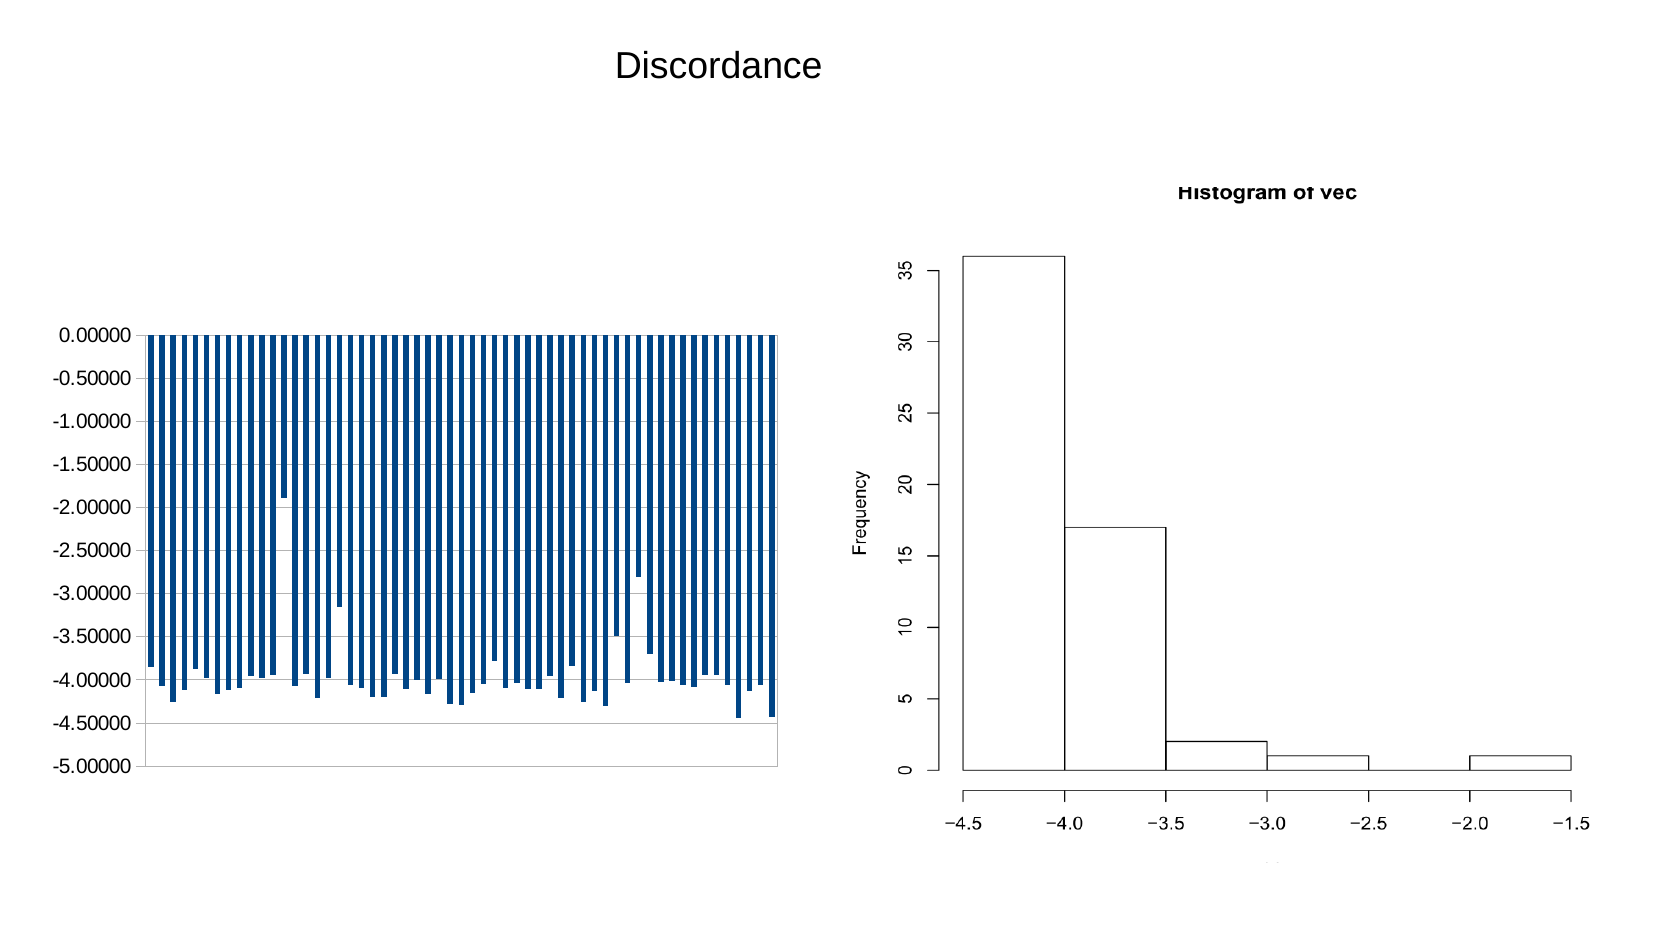

Discordance
### Chart
| Category | Discordance |
|---|---|
| A1024310/A2008754 | -3.85172973894917 |
| A2008858/A1024264 | -4.07345522728337 |
| A2008854/A1024056 | -4.24989069820624 |
| A1024284/A2008881 | -4.11242078528365 |
| A1024060/A2008871 | -3.87452523795664 |
| A1024035/A2008841 | -3.98229073217446 |
| A1024058/A2008798 | -4.15842618602829 |
| A1024274/A2008794 | -4.11234359389387 |
| A1033778/A2008842 | -4.08949289689686 |
| A2008757/A1024301 | -3.95567059189141 |
| A2008976/A1033780 | -3.97442399808722 |
| A2006649/A1033818 | -3.94344609049112 |
| A1013273/A1016149 | -1.89417400030555 |
| A2008719/A1033791 | -4.06761520130475 |
| A1024269/A2008824 | -3.92785321722688 |
| A2008847/A1024070 | -4.21000587553223 |
| A1024140/A2008779 | -3.97974005149682 |
| A1033805/A1024036 | -3.15722473673692 |
| A2008721/A1024053 | -4.05845904564102 |
| A1033875/A2008917 | -4.08947444588958 |
| A2008041/A2008040 | -4.19355836392812 |
| A1024023/A1024081 | -4.1935136551325 |
| A1033793/A2008873 | -3.93500159142901 |
| A1024057/A2008893 | -4.09917418729896 |
| A1024033/A1033799 | -3.99768614052222 |
| A1024139/A2008740 | -4.15846101875865 |
| A1024304/A2008897 | -3.99240665775639 |
| A2008783/A1024099 | -4.2785389981536 |
| A2008752/A1024289 | -4.29358611234228 |
| A1024910/A2008772 | -4.14746431383139 |
| A1025678/A2008872 | -4.04943163010725 |
| A2007983/A2006618 | -3.77771699923857 |
| A2008870/A1024092 | -4.08917210155493 |
| A1024052/A2008780 | -4.03819196456839 |
| A2008868/A1033832 | -4.10561002007212 |
| A2008908/A2008760 | -4.10870107719432 |
| A1024074/A1024272 | -3.95803021683424 |
| A2008007/A2007993 | -4.21013454694598 |
| A2008830/A1024032 | -3.83814185684976 |
| A2005100/A1001623 | -4.24991200749513 |
| A2008918/A1024268 | -4.12923210782784 |
| A2008605/A2007295 | -4.29877070957175 |
| A1033782/A1033782d | -3.49065409623566 |
| A1024006/A1024006d | -4.02891207325028 |
| 19891275/19891275d | -2.8053612701207 |
| A1027910/A1027910d | -3.69588530745909 |
| A1019848/A1019848d | -4.02420967088789 |
| A1024133/A1024133d | -4.01310132328044 |
| A2008755/A2008755d | -4.06146469864747 |
| A2006621/A2006621d | -4.07678993256479 |
| A1004719/A1004719d | -3.9368488037759 |
| A2003077/A2003077d | -3.94783923001443 |
| A1004697/A1004697d | -4.05845722564113 |
| A2004998/A2004998d | -4.44493694253997 |
| A1002258/A1002258d | -4.1330216945359 |
| 19891281/19891281d | -4.06117523668799 |
| A2010693/A2010693d | -4.42366942636786 |